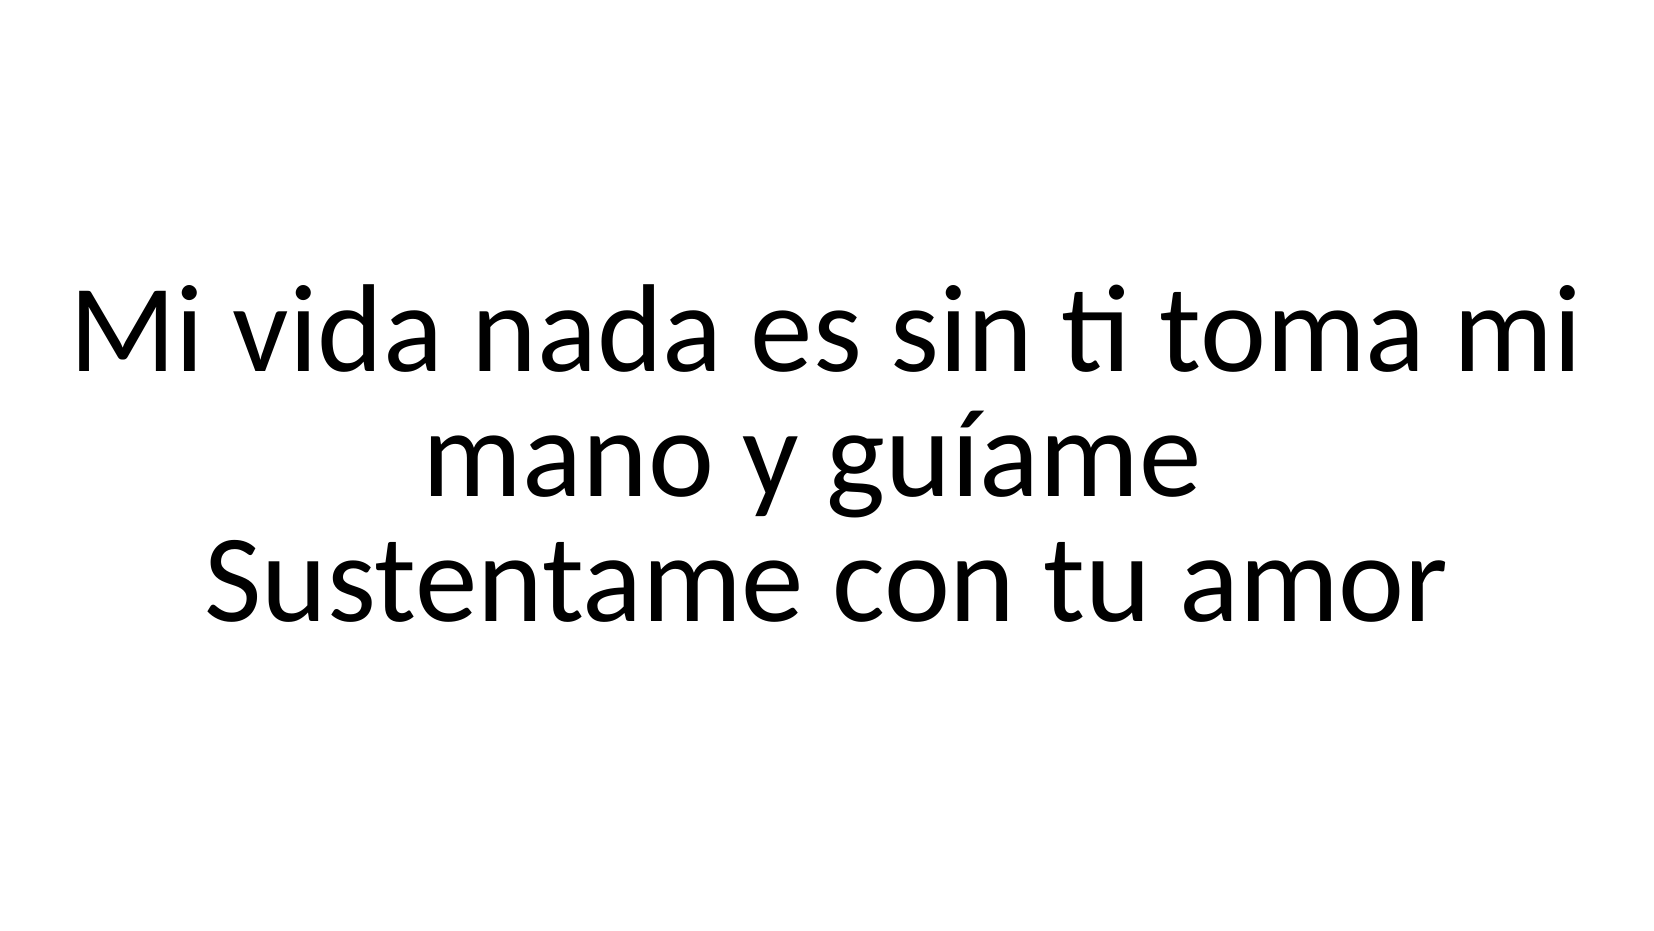

# Mi vida nada es sin ti toma mi mano y guíame Sustentame con tu amor